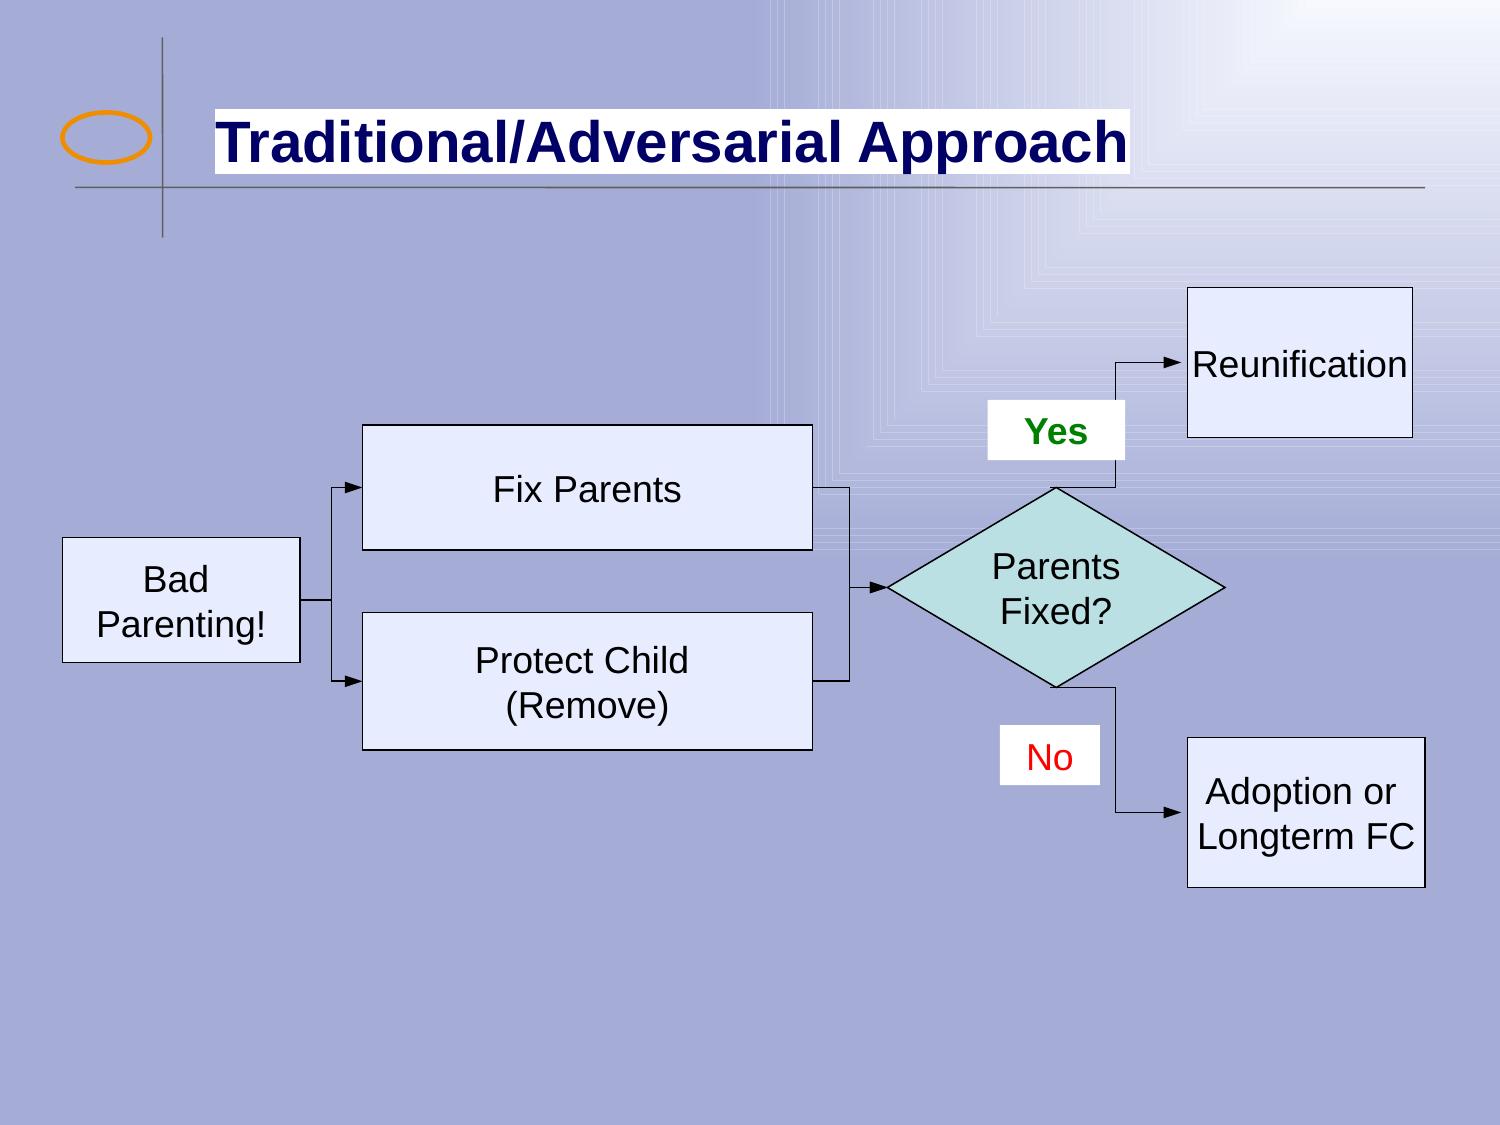

# Traditional/Adversarial Approach
Reunification
Yes
Fix Parents
Parents
Fixed?
Bad
Parenting!
Protect Child
(Remove)
No
Adoption or
Longterm FC